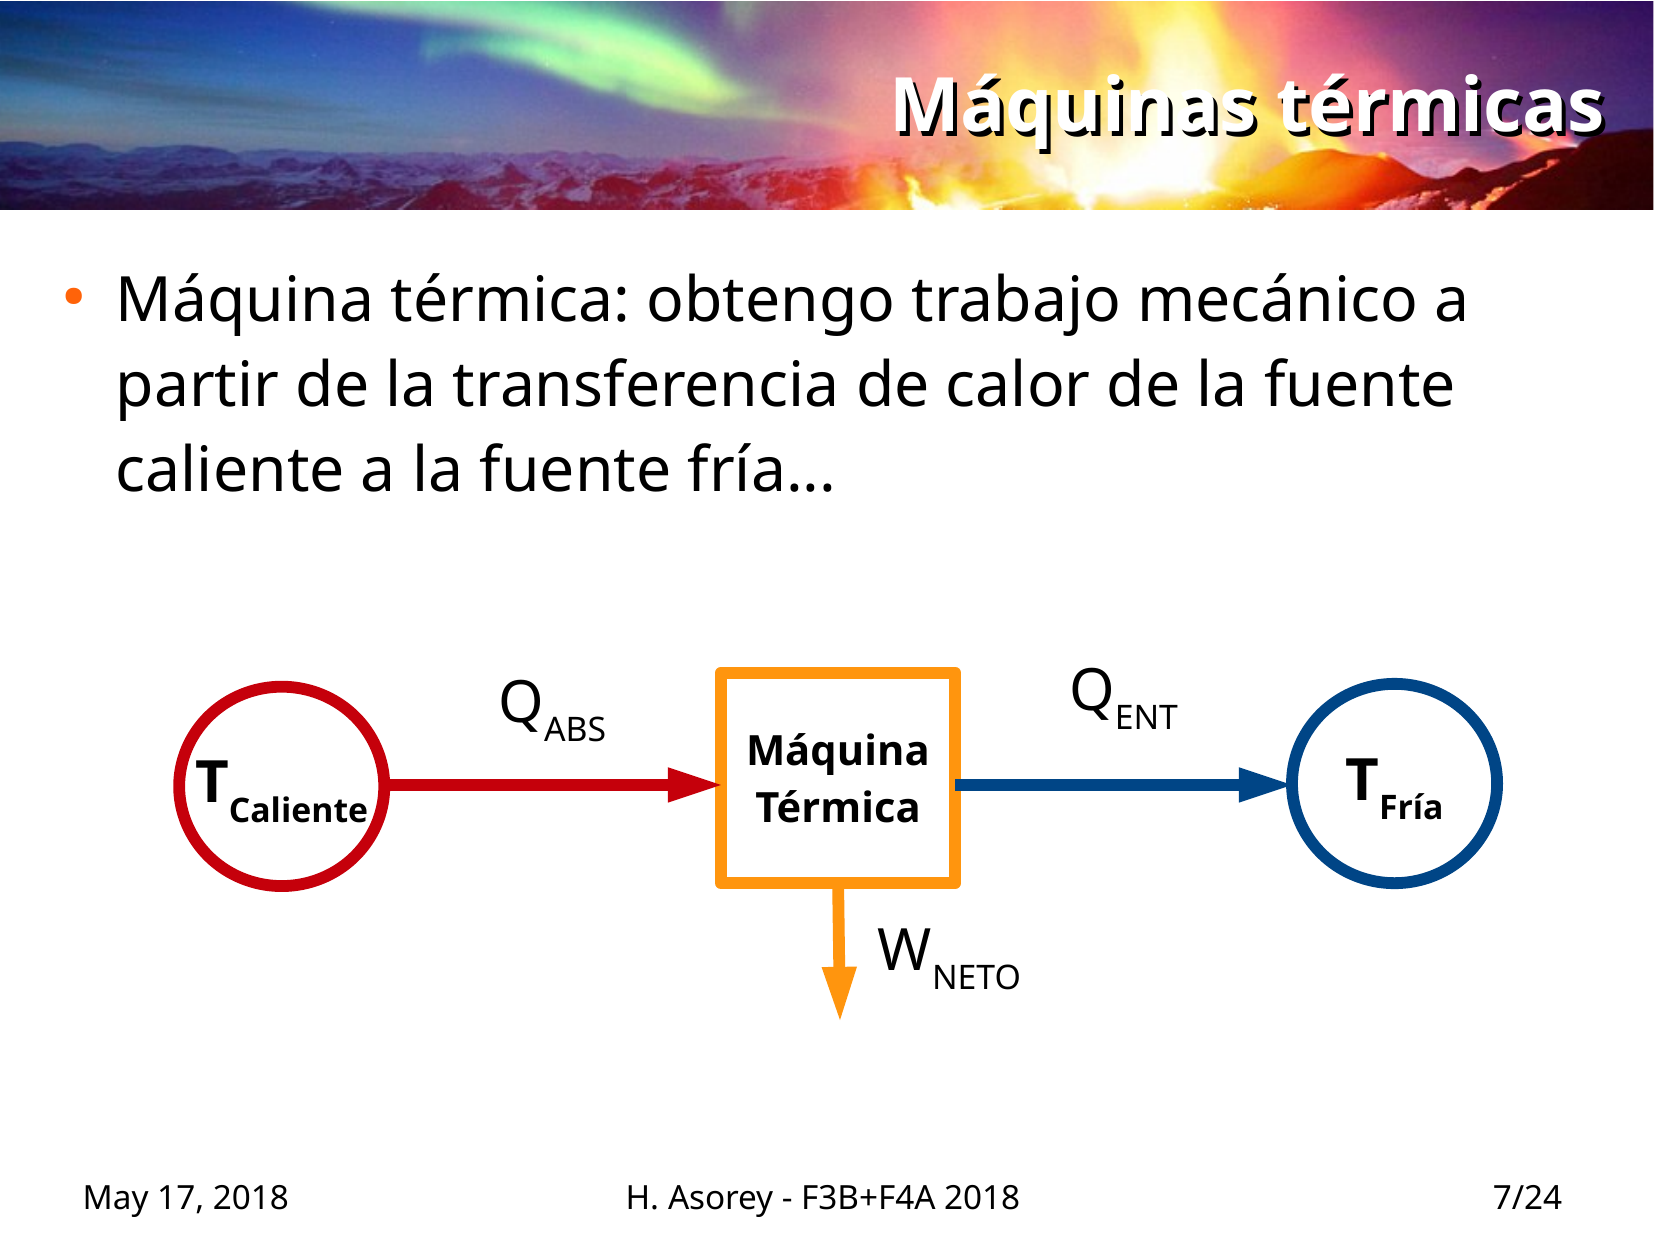

# Máquinas térmicas
Máquina térmica: obtengo trabajo mecánico a partir de la transferencia de calor de la fuente caliente a la fuente fría...
Máquina
Térmica
TFría
TCaliente
QABS
QENT
WNETO
May 17, 2018
H. Asorey - F3B+F4A 2018
7